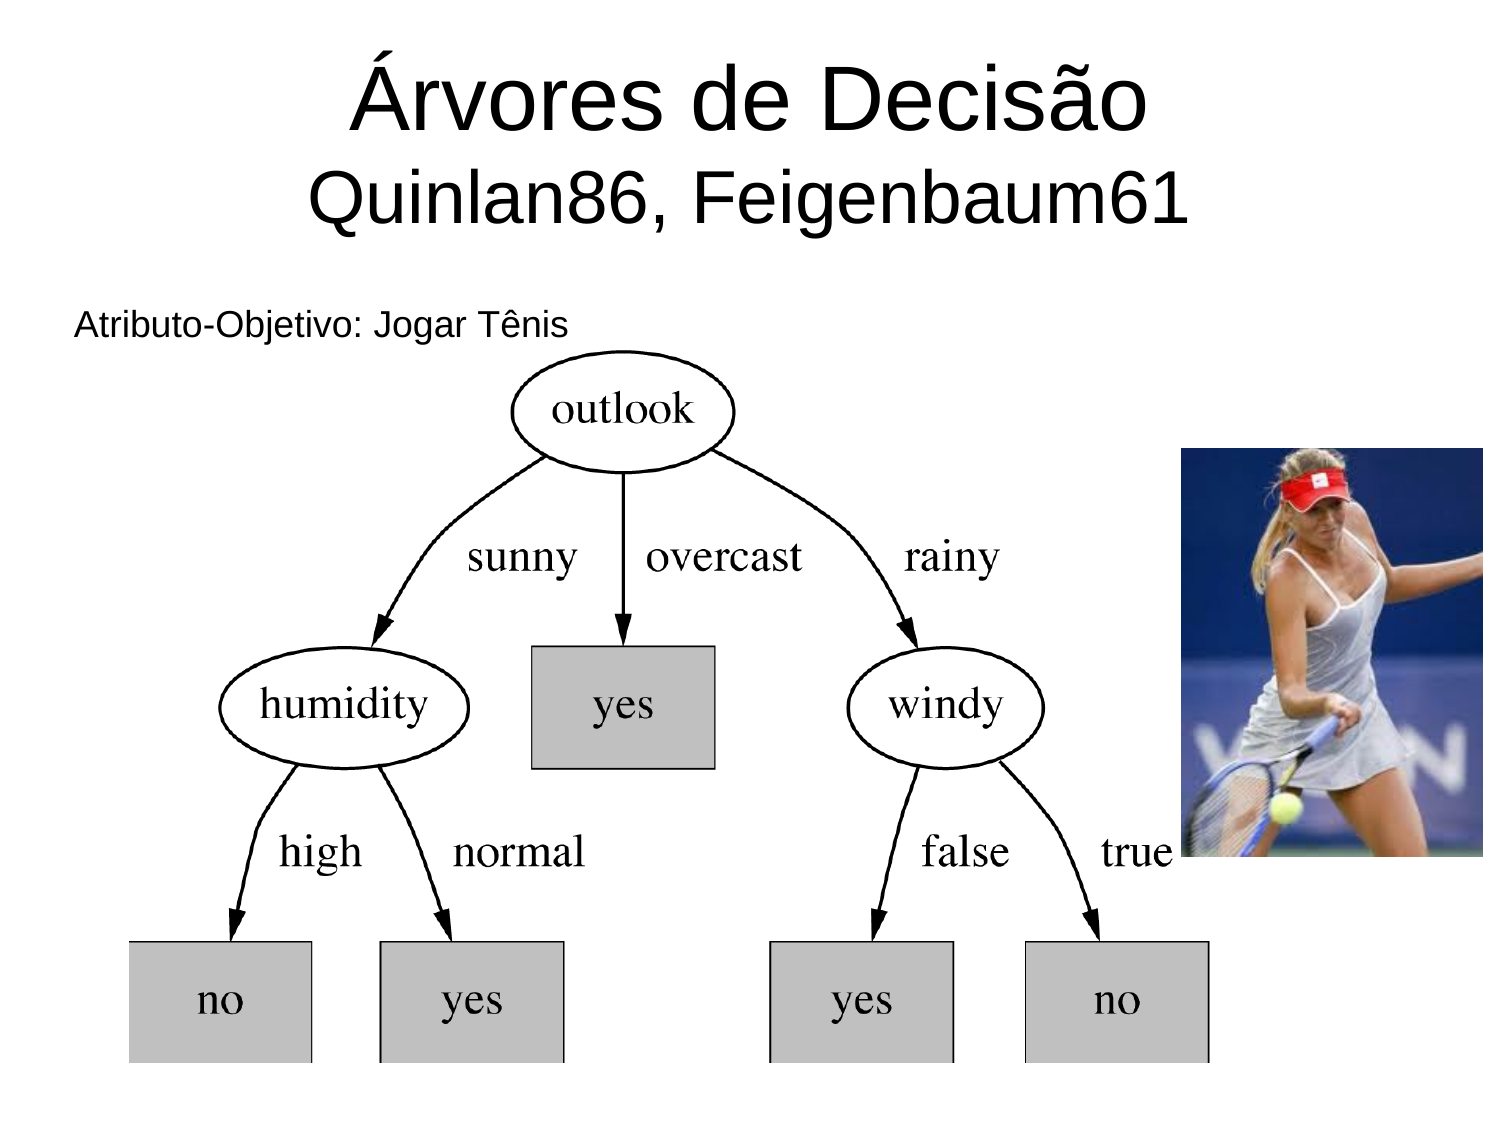

# Árvores de Decisão Quinlan86, Feigenbaum61
Atributo-Objetivo: Jogar Tênis